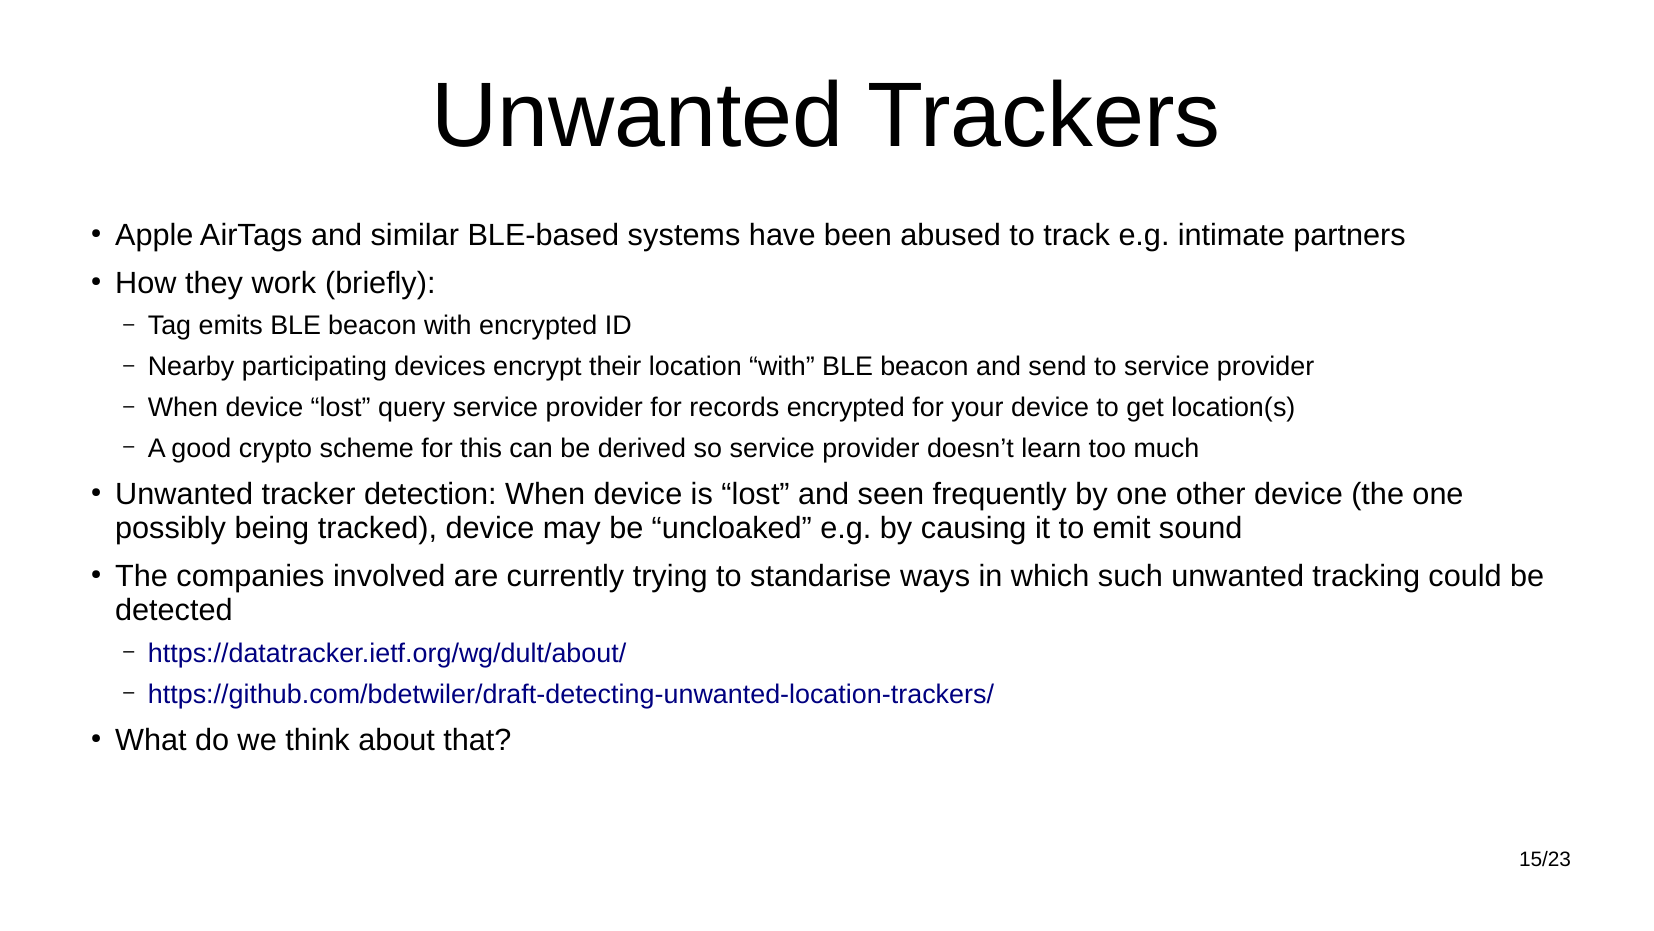

# Unwanted Trackers
Apple AirTags and similar BLE-based systems have been abused to track e.g. intimate partners
How they work (briefly):
Tag emits BLE beacon with encrypted ID
Nearby participating devices encrypt their location “with” BLE beacon and send to service provider
When device “lost” query service provider for records encrypted for your device to get location(s)
A good crypto scheme for this can be derived so service provider doesn’t learn too much
Unwanted tracker detection: When device is “lost” and seen frequently by one other device (the one possibly being tracked), device may be “uncloaked” e.g. by causing it to emit sound
The companies involved are currently trying to standarise ways in which such unwanted tracking could be detected
https://datatracker.ietf.org/wg/dult/about/
https://github.com/bdetwiler/draft-detecting-unwanted-location-trackers/
What do we think about that?
15